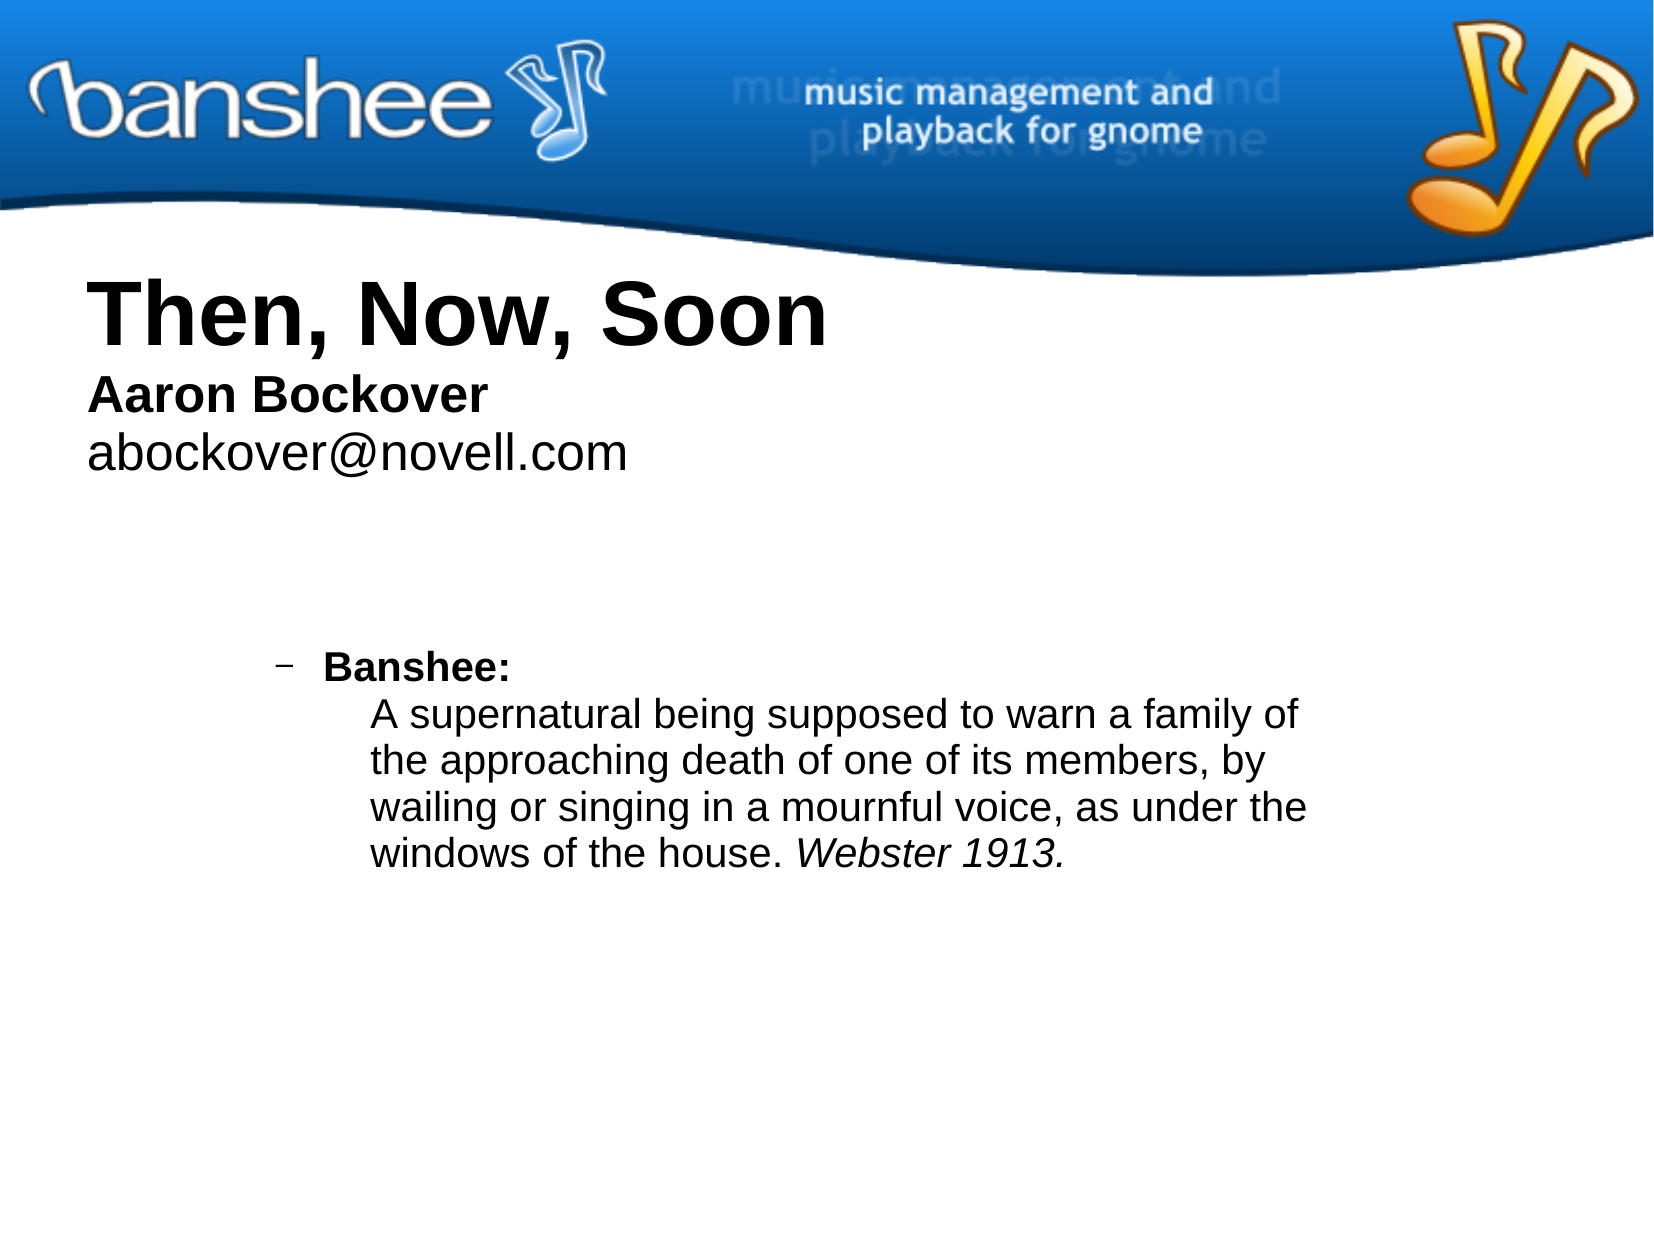

# Then, Now, Soon Aaron Bockover abockover@novell.com
Banshee:
A supernatural being supposed to warn a family of the approaching death of one of its members, by wailing or singing in a mournful voice, as under the windows of the house. Webster 1913.